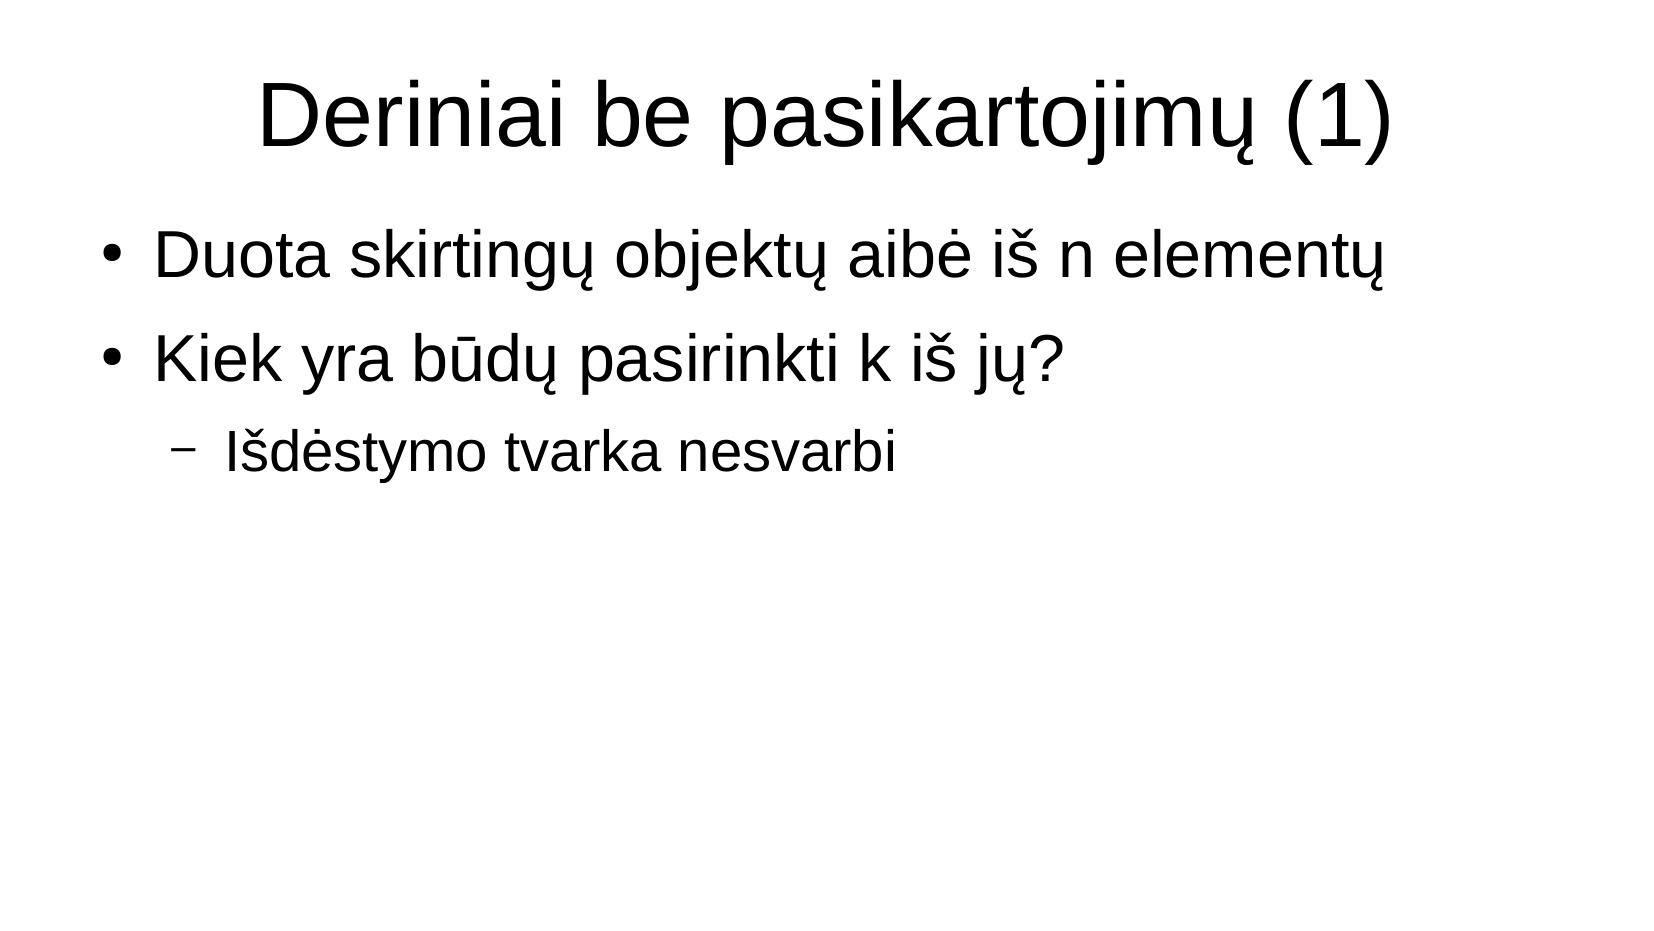

# Deriniai be pasikartojimų (1)
Duota skirtingų objektų aibė iš n elementų
Kiek yra būdų pasirinkti k iš jų?
Išdėstymo tvarka nesvarbi